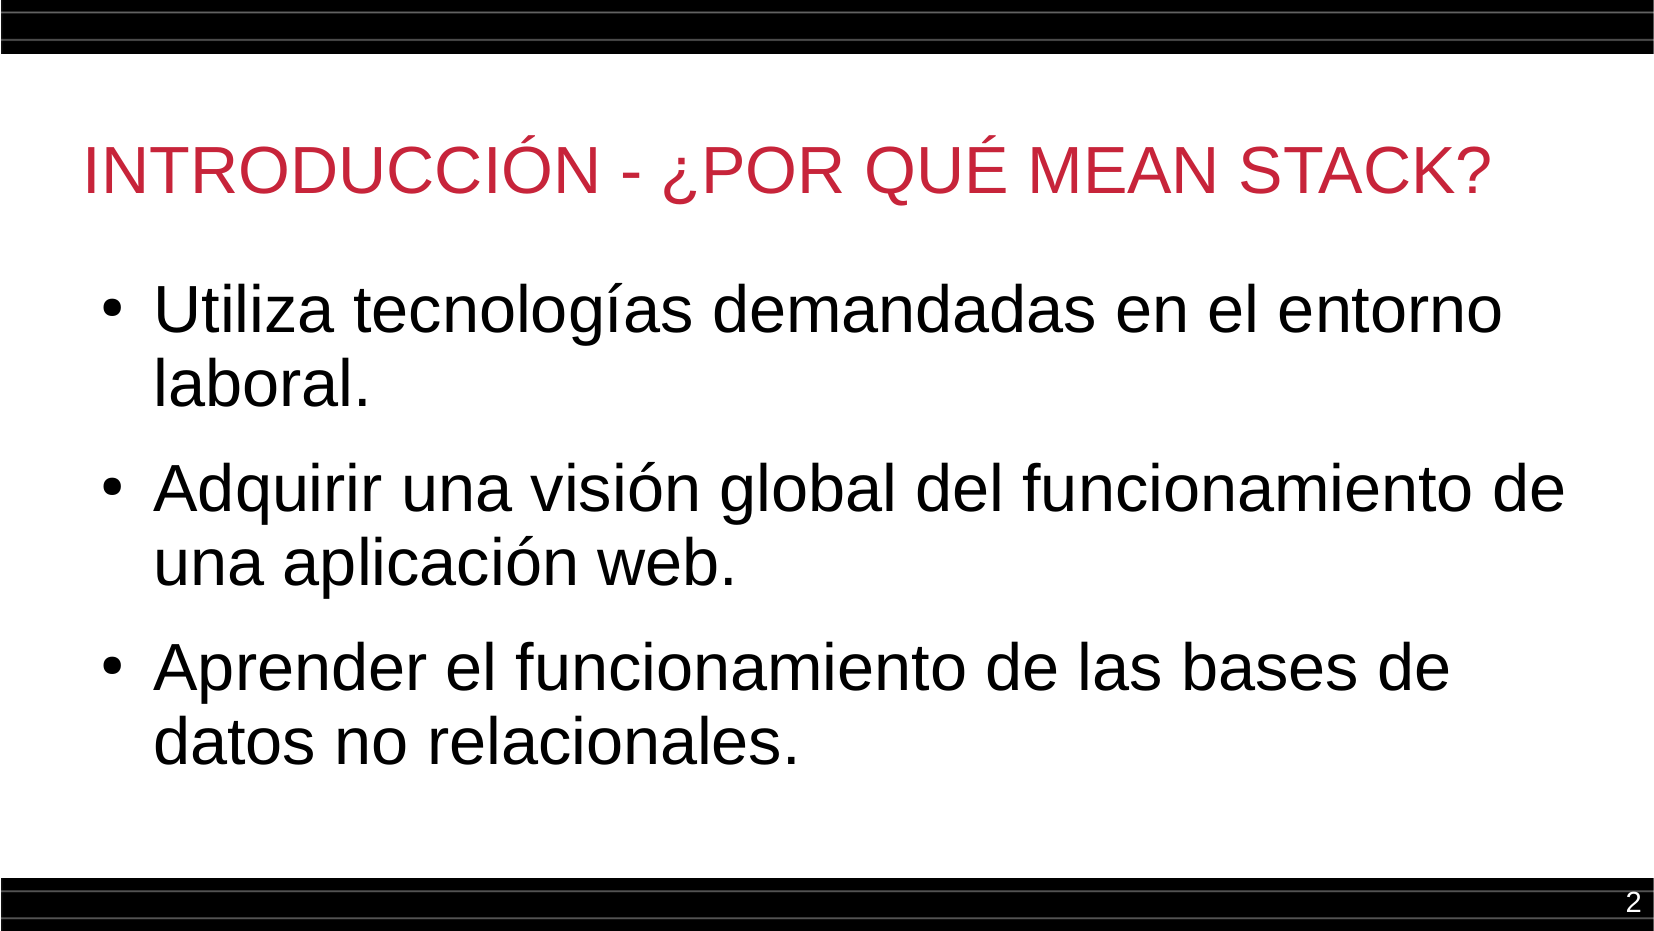

# INTRODUCCIÓN - ¿POR QUÉ MEAN STACK?
Utiliza tecnologías demandadas en el entorno laboral.
Adquirir una visión global del funcionamiento de una aplicación web.
Aprender el funcionamiento de las bases de datos no relacionales.